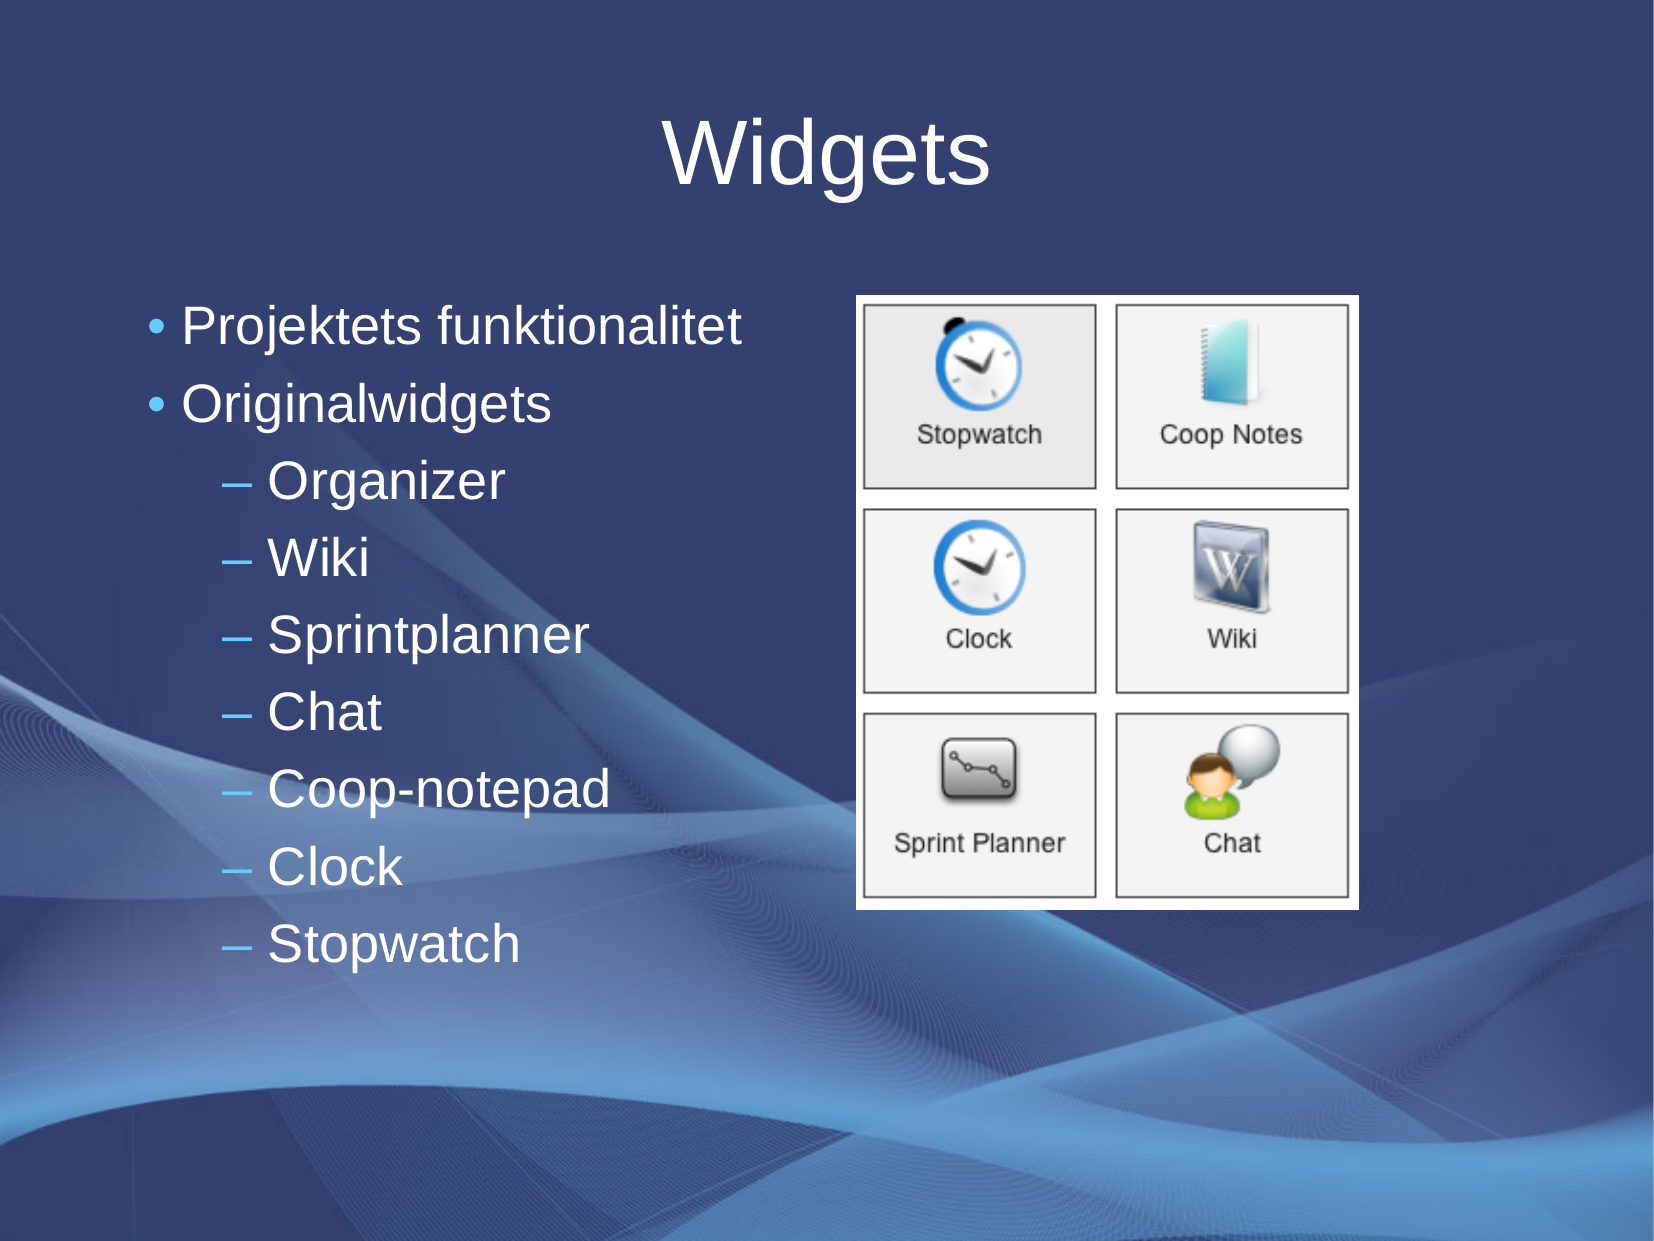

# Widgets
 Projektets funktionalitet
 Originalwidgets
 Organizer
 Wiki
 Sprintplanner
 Chat
 Coop-notepad
 Clock
 Stopwatch